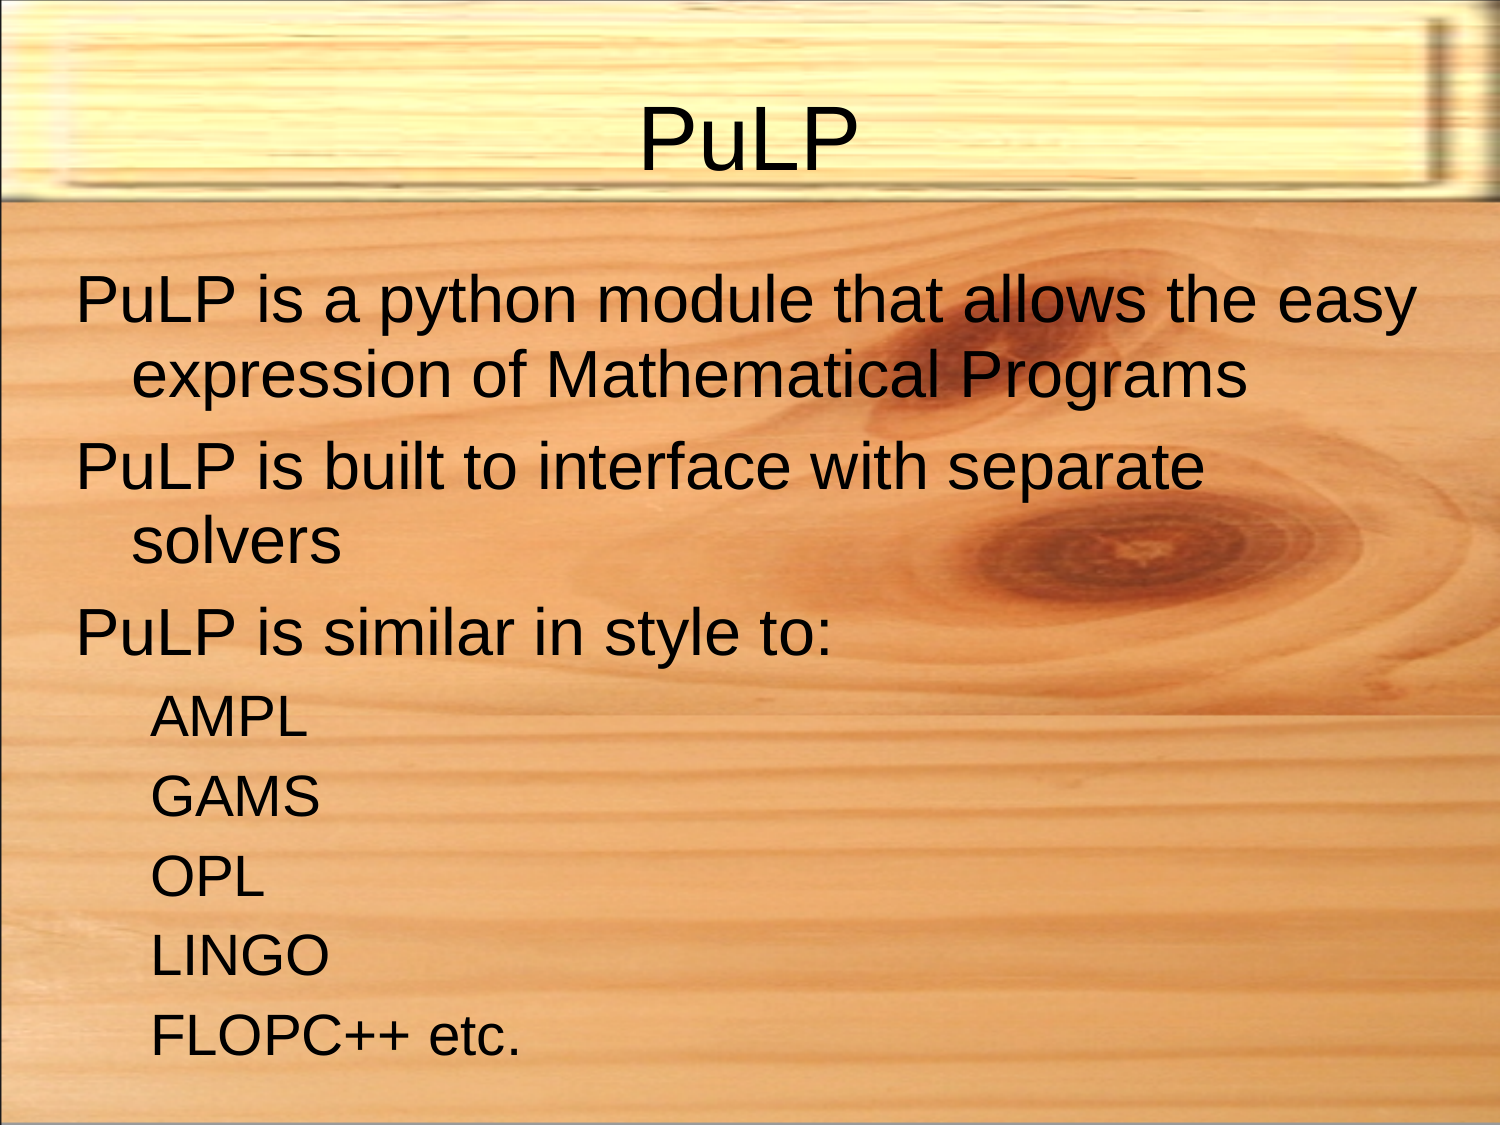

# PuLP
PuLP is a python module that allows the easy expression of Mathematical Programs
PuLP is built to interface with separate solvers
PuLP is similar in style to:
AMPL
GAMS
OPL
LINGO
FLOPC++ etc.